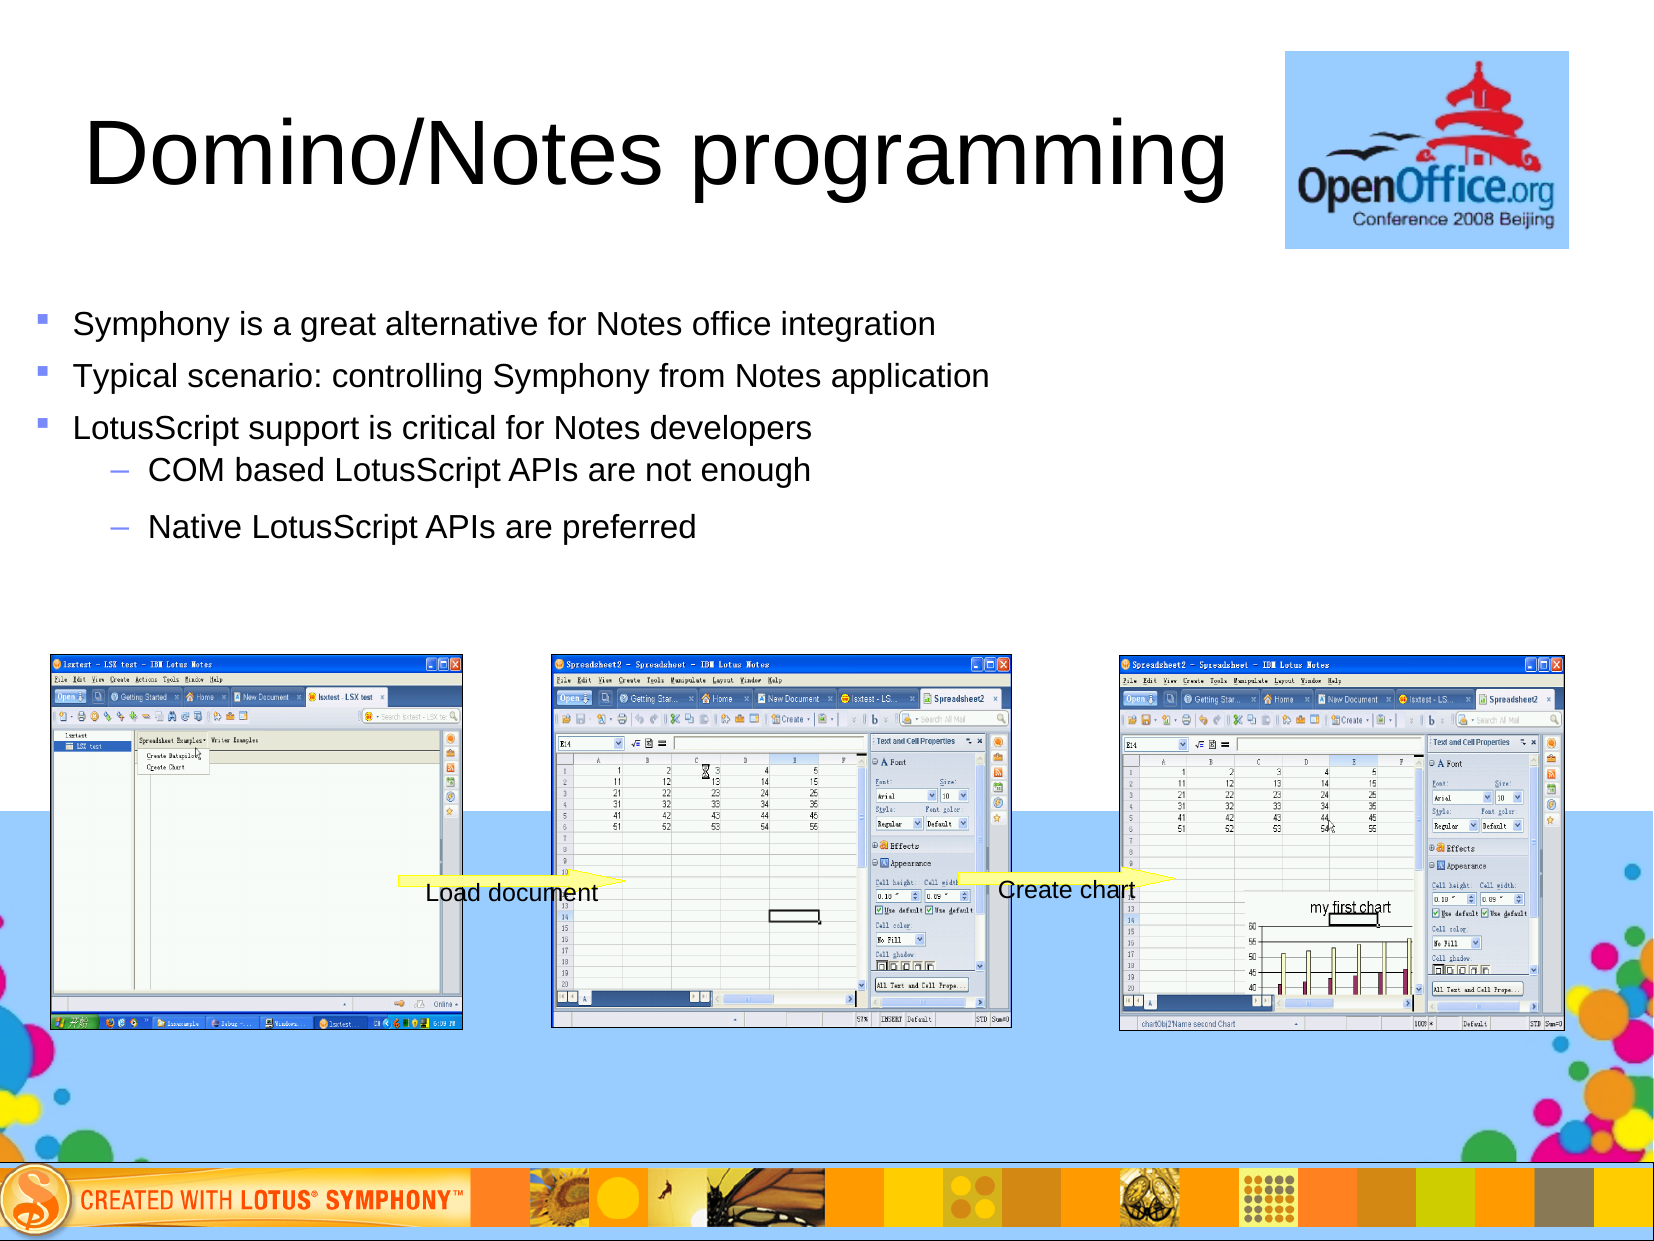

# Domino/Notes programming
Symphony is a great alternative for Notes office integration
Typical scenario: controlling Symphony from Notes application
LotusScript support is critical for Notes developers
COM based LotusScript APIs are not enough
Native LotusScript APIs are preferred
Create chart
Load document